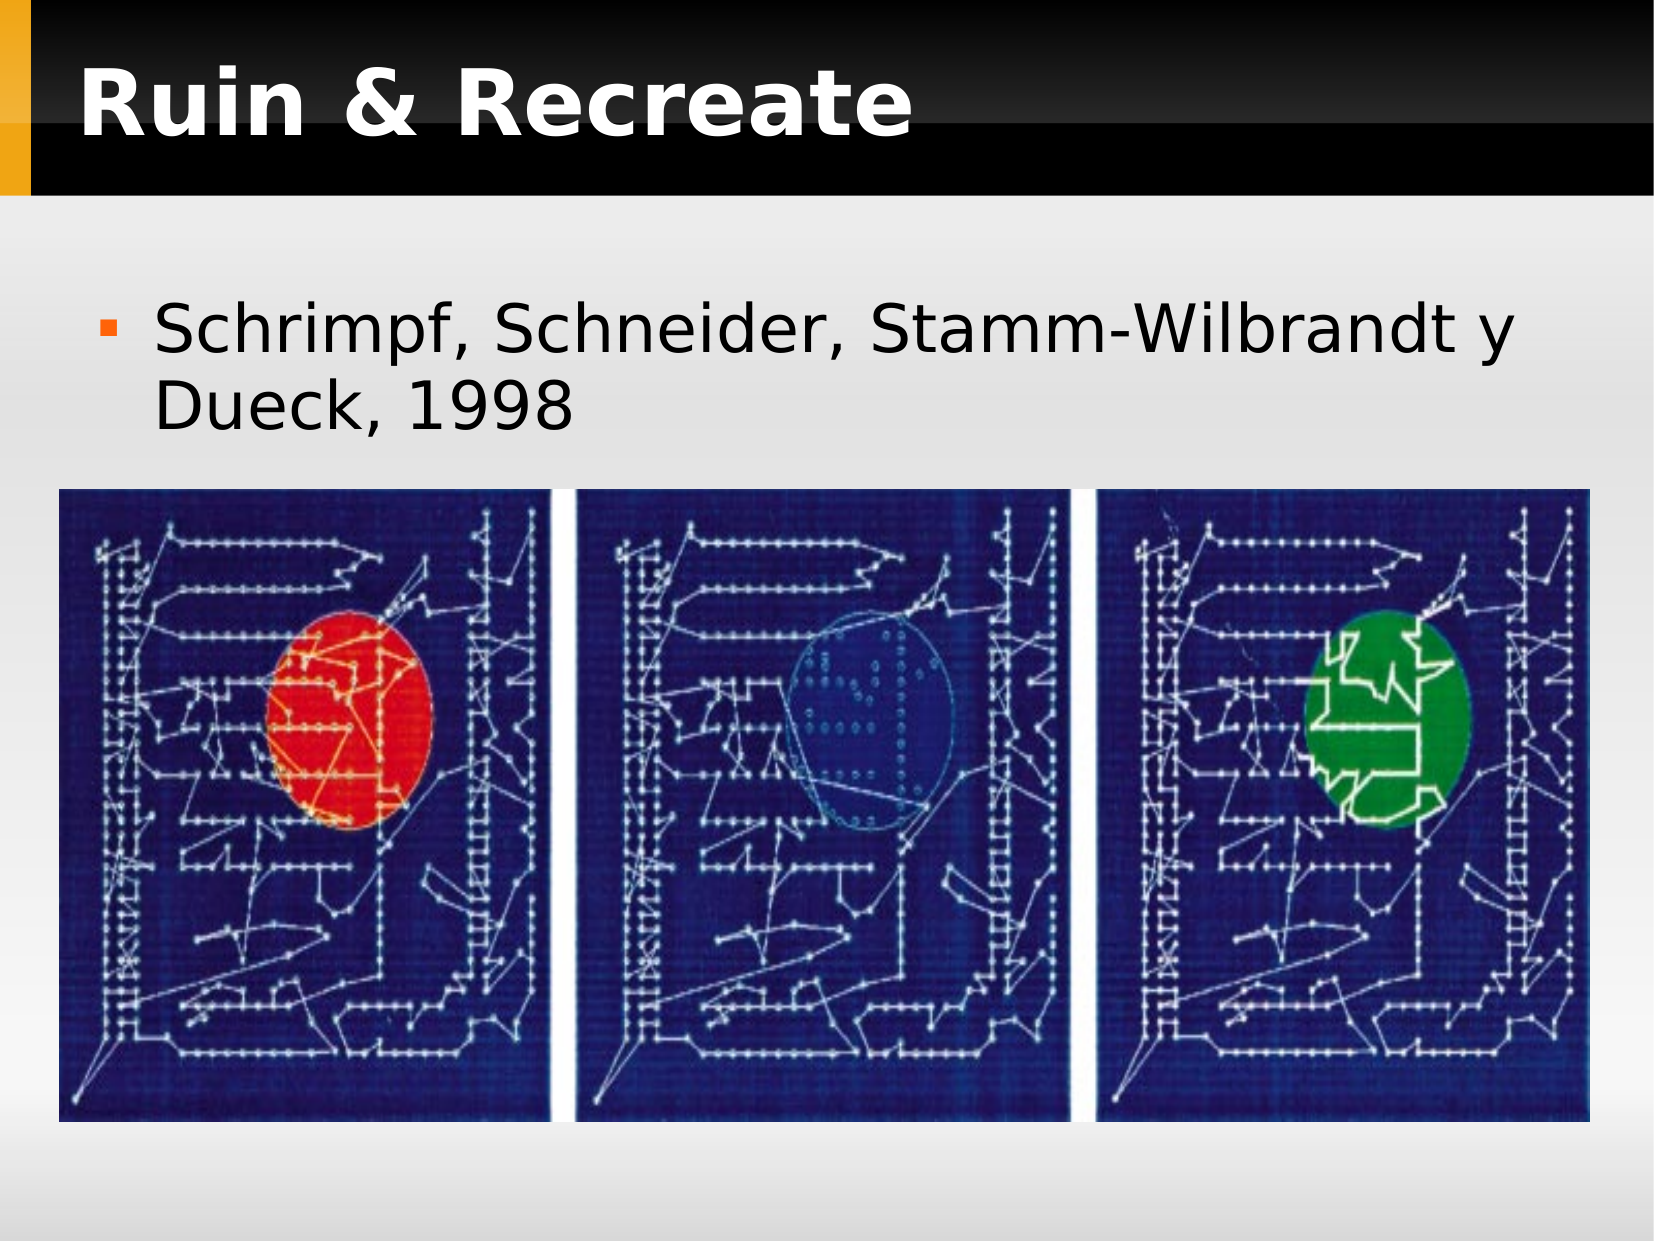

# Ruin & Recreate
Schrimpf, Schneider, Stamm-Wilbrandt y Dueck, 1998